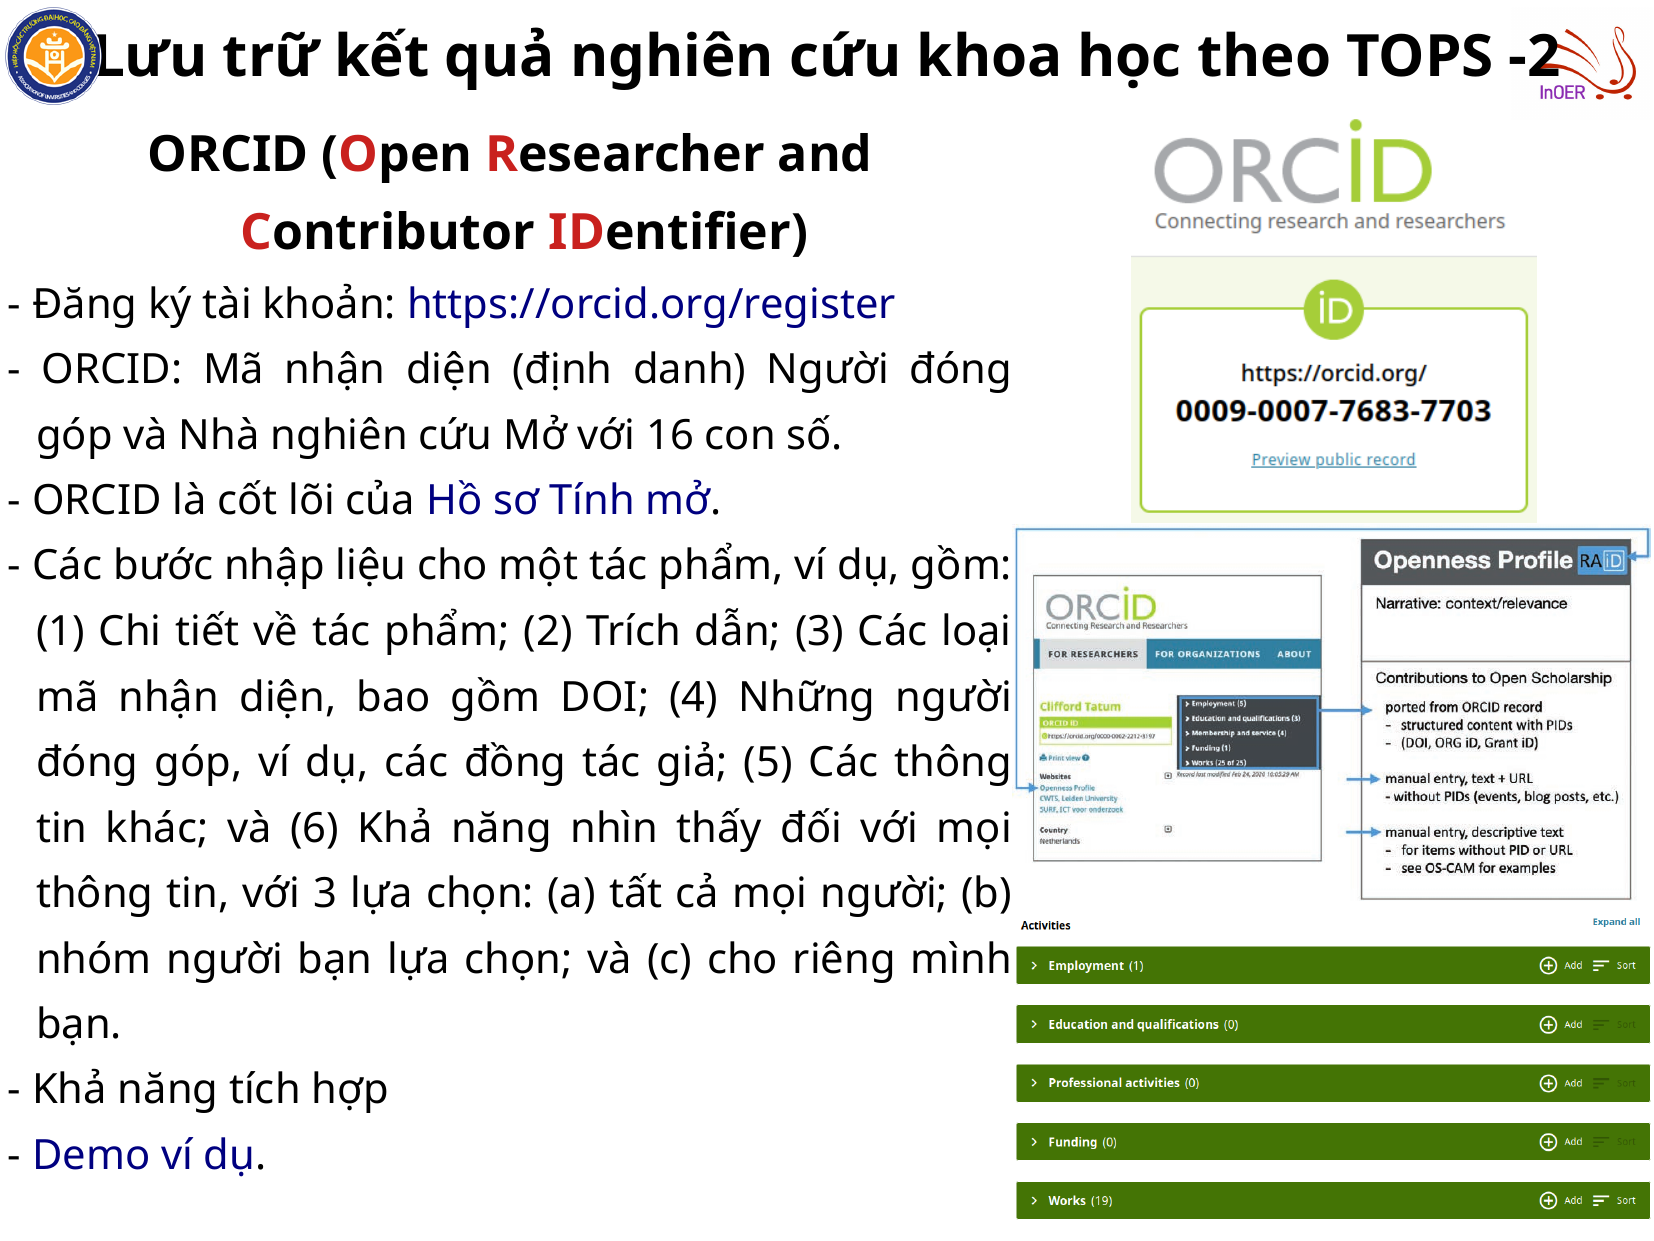

# Lưu trữ kết quả nghiên cứu khoa học theo TOPS -2
ORCID (Open Researcher and Contributor IDentifier)
- Đăng ký tài khoản: https://orcid.org/register
- ORCID: Mã nhận diện (định danh) Người đóng góp và Nhà nghiên cứu Mở với 16 con số.
- ORCID là cốt lõi của Hồ sơ Tính mở.
- Các bước nhập liệu cho một tác phẩm, ví dụ, gồm: (1) Chi tiết về tác phẩm; (2) Trích dẫn; (3) Các loại mã nhận diện, bao gồm DOI; (4) Những người đóng góp, ví dụ, các đồng tác giả; (5) Các thông tin khác; và (6) Khả năng nhìn thấy đối với mọi thông tin, với 3 lựa chọn: (a) tất cả mọi người; (b) nhóm người bạn lựa chọn; và (c) cho riêng mình bạn.
- Khả năng tích hợp
- Demo ví dụ.